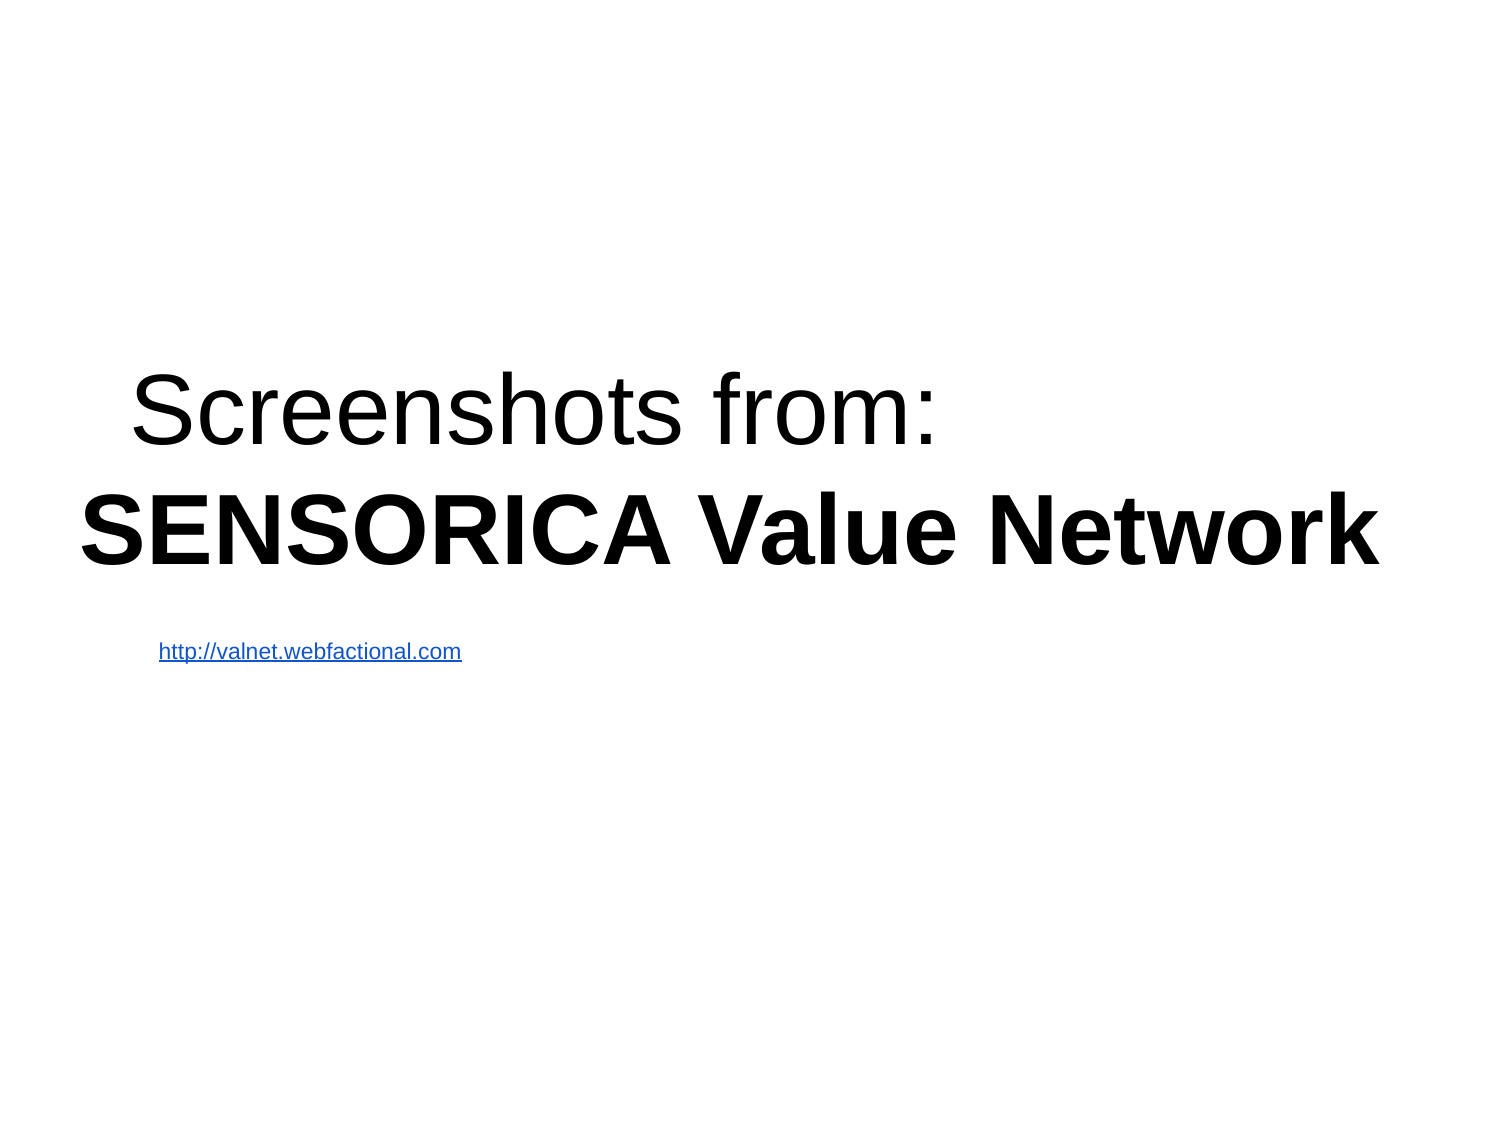

# Screenshots from: SENSORICA Value Network
http://valnet.webfactional.com